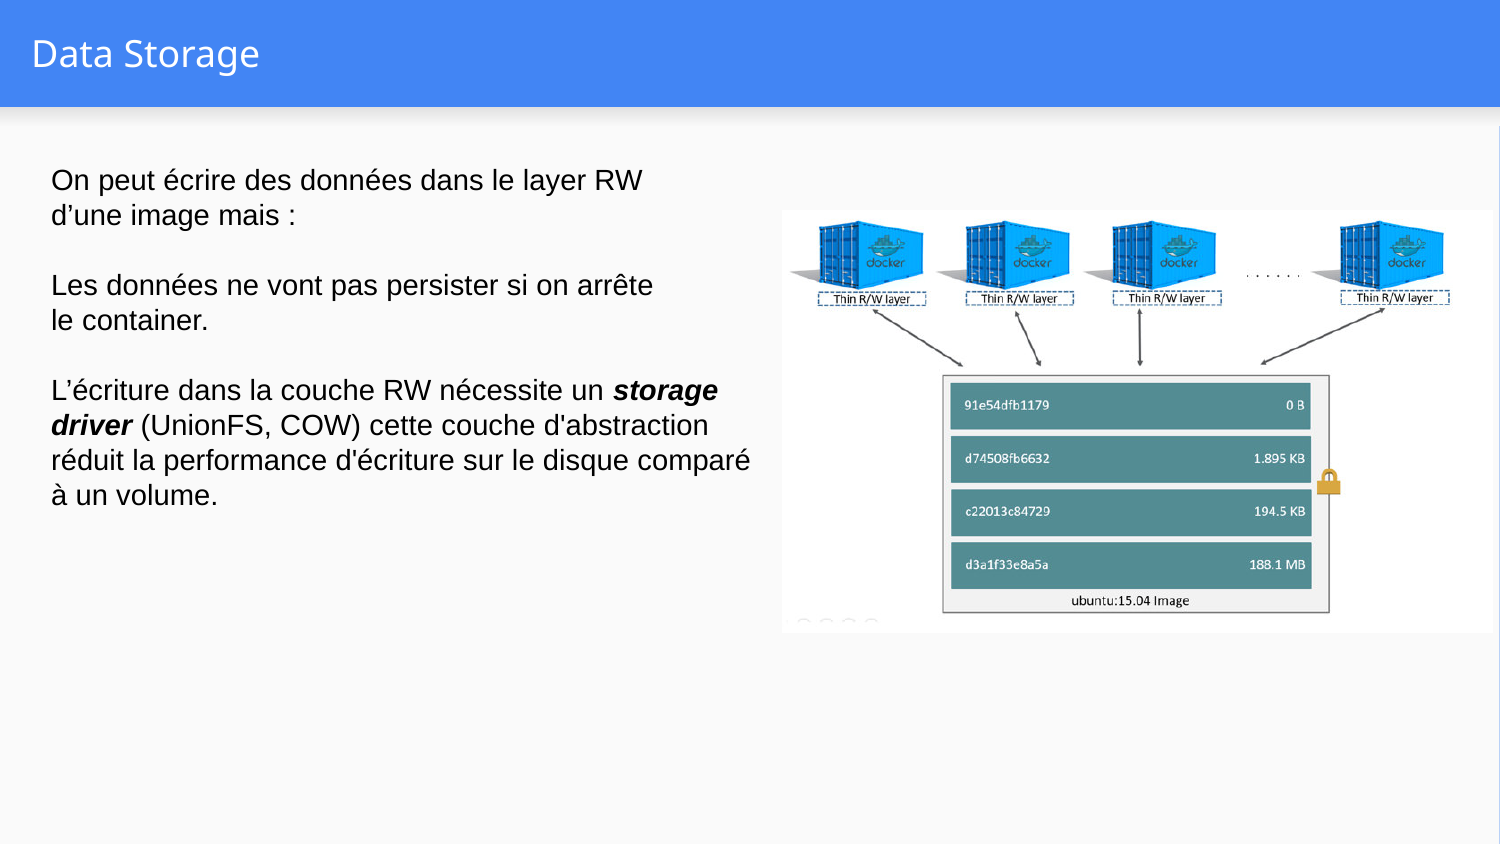

# Data Storage
On peut écrire des données dans le layer RW
d’une image mais :
Les données ne vont pas persister si on arrête
le container.
L’écriture dans la couche RW nécessite un storage driver (UnionFS, COW) cette couche d'abstraction réduit la performance d'écriture sur le disque comparé à un volume.